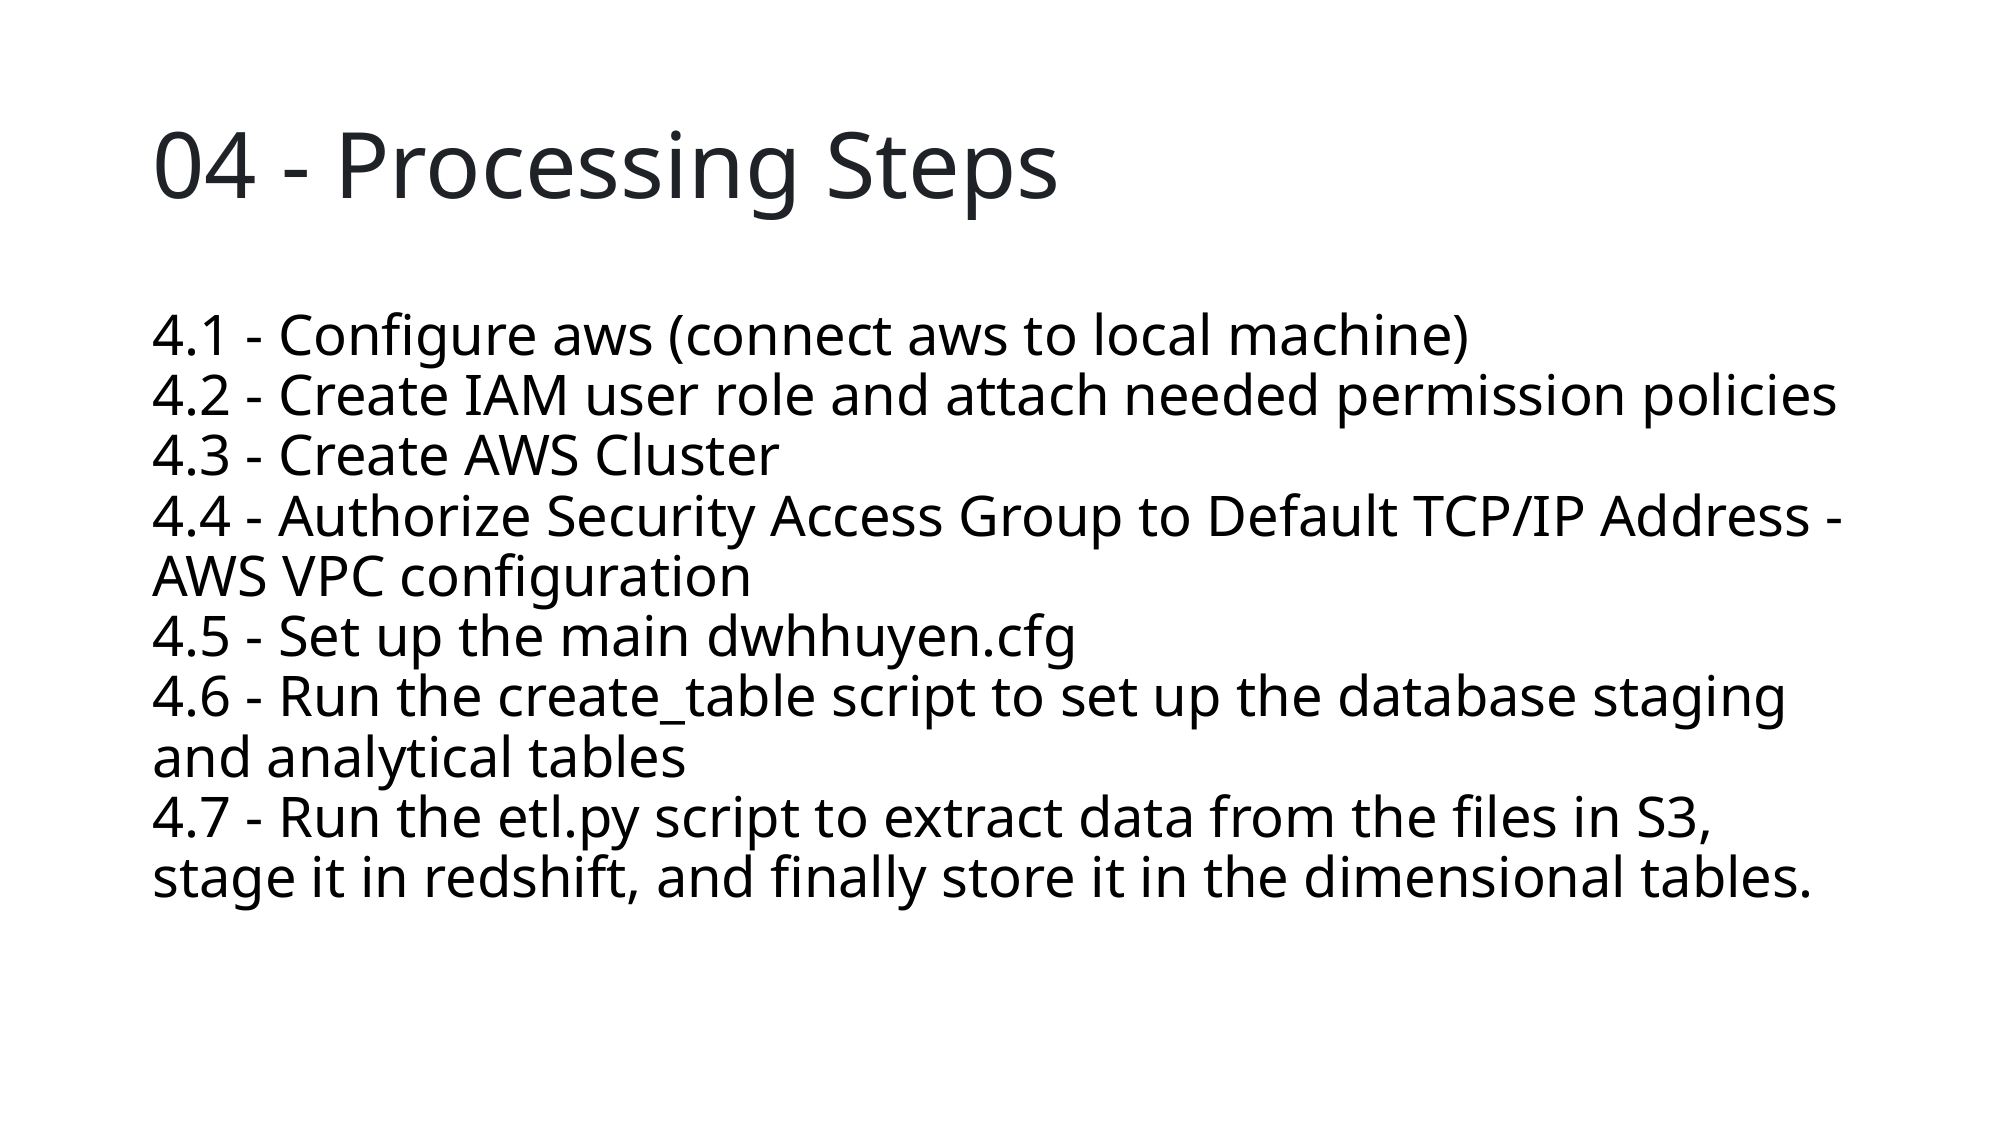

1
# 04 - Processing Steps
4.1 - Configure aws (connect aws to local machine)
4.2 - Create IAM user role and attach needed permission policies
4.3 - Create AWS Cluster
4.4 - Authorize Security Access Group to Default TCP/IP Address - AWS VPC configuration
4.5 - Set up the main dwhhuyen.cfg
4.6 - Run the create_table script to set up the database staging and analytical tables
4.7 - Run the etl.py script to extract data from the files in S3, stage it in redshift, and finally store it in the dimensional tables.